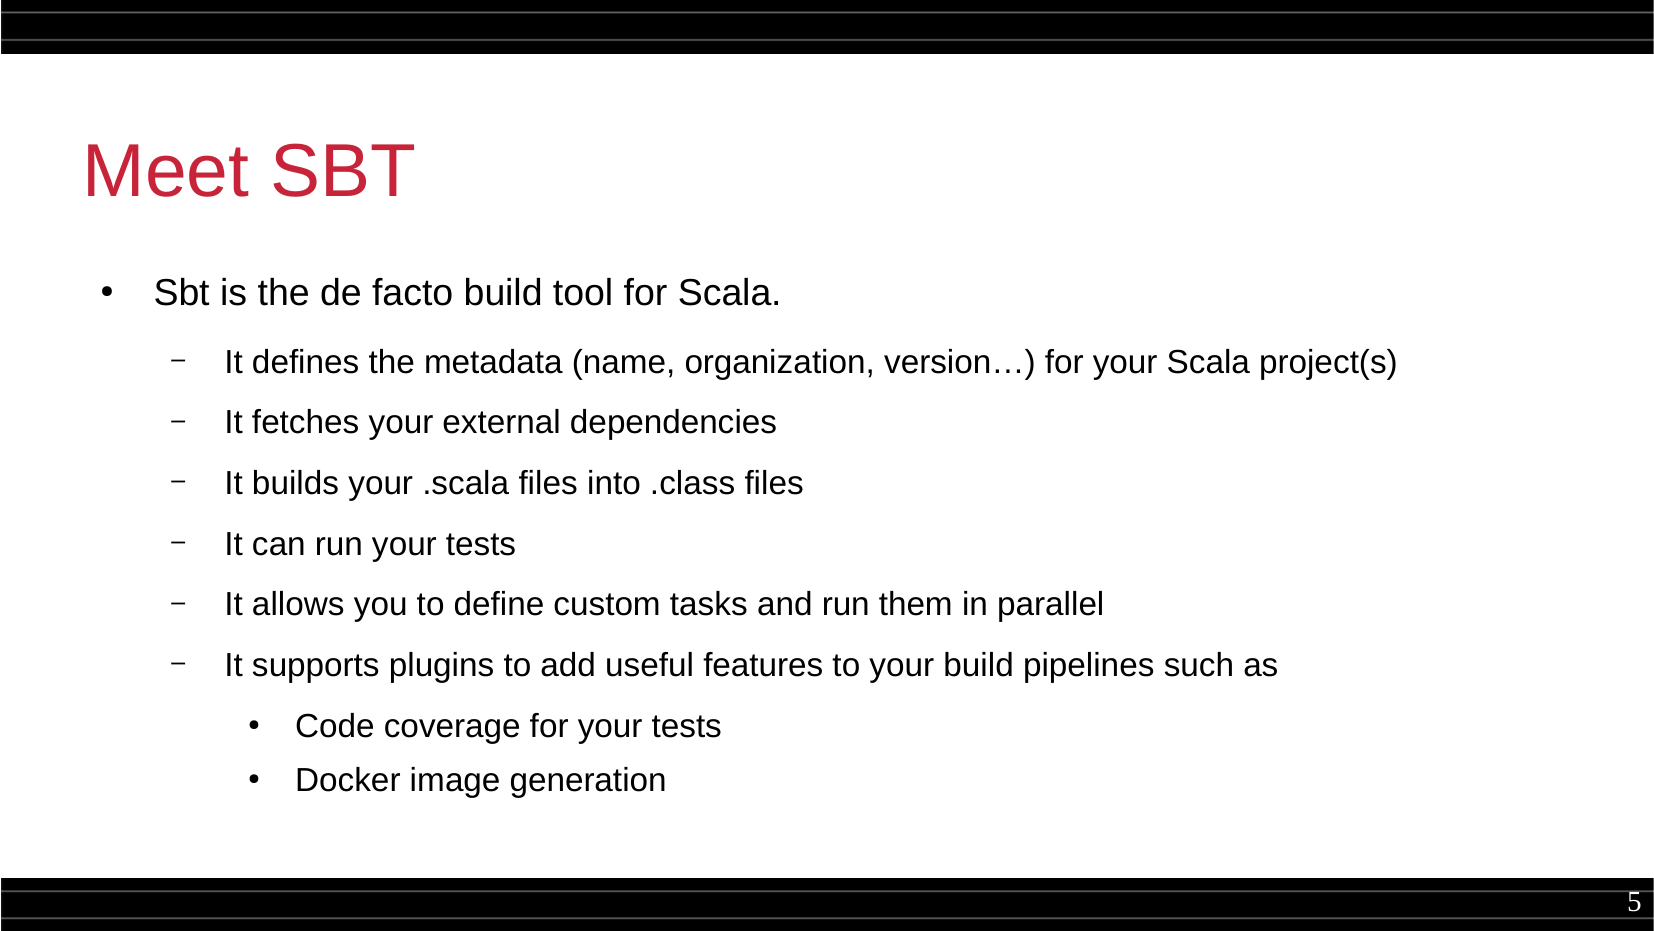

# Meet SBT
Sbt is the de facto build tool for Scala.
It defines the metadata (name, organization, version…) for your Scala project(s)
It fetches your external dependencies
It builds your .scala files into .class files
It can run your tests
It allows you to define custom tasks and run them in parallel
It supports plugins to add useful features to your build pipelines such as
Code coverage for your tests
Docker image generation